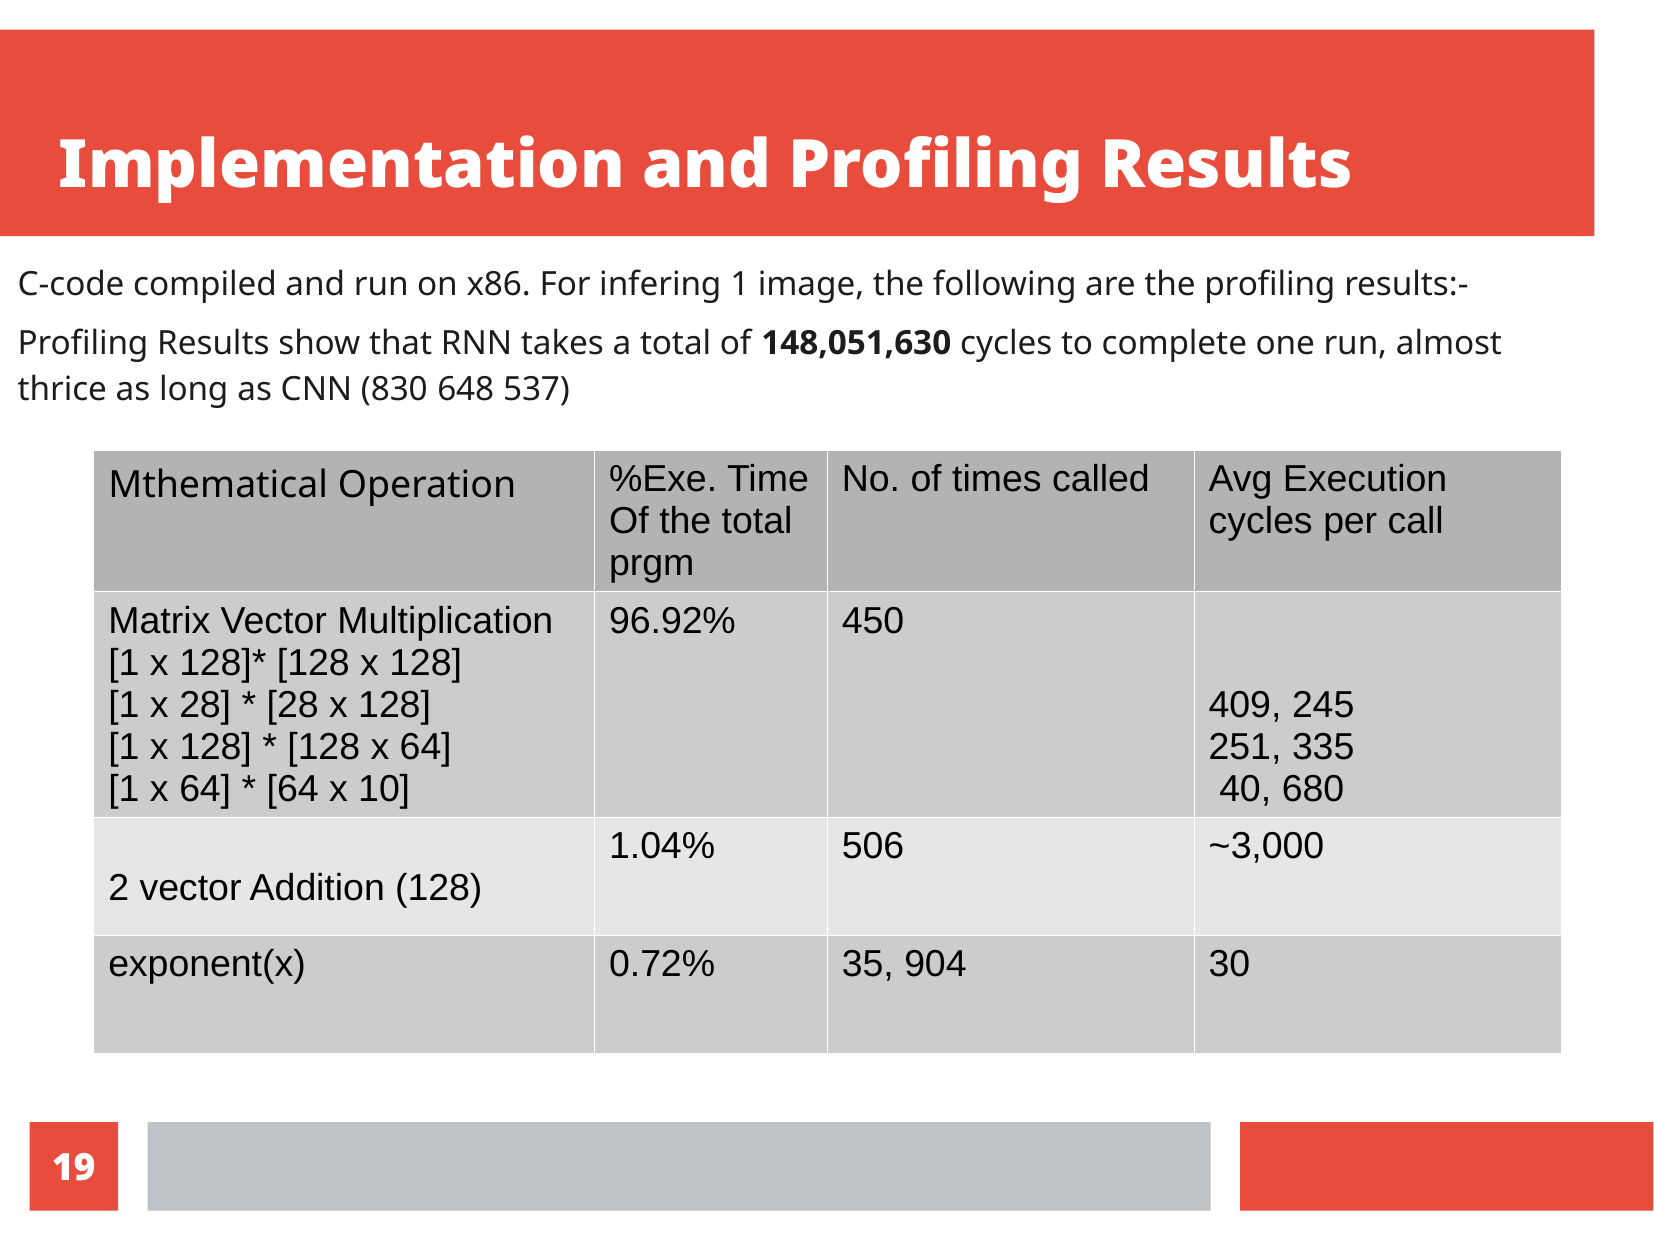

# Implementation and Profiling Results
C-code compiled and run on x86. For infering 1 image, the following are the profiling results:-
Profiling Results show that RNN takes a total of 148,051,630 cycles to complete one run, almost thrice as long as CNN (830 648 537)
| Mthematical Operation | %Exe. Time Of the total prgm | No. of times called | Avg Execution cycles per call |
| --- | --- | --- | --- |
| Matrix Vector Multiplication [1 x 128]\* [128 x 128] [1 x 28] \* [28 x 128] [1 x 128] \* [128 x 64] [1 x 64] \* [64 x 10] | 96.92% | 450 | 409, 245 251, 335 40, 680 |
| 2 vector Addition (128) | 1.04% | 506 | ~3,000 |
| exponent(x) | 0.72% | 35, 904 | 30 |
19